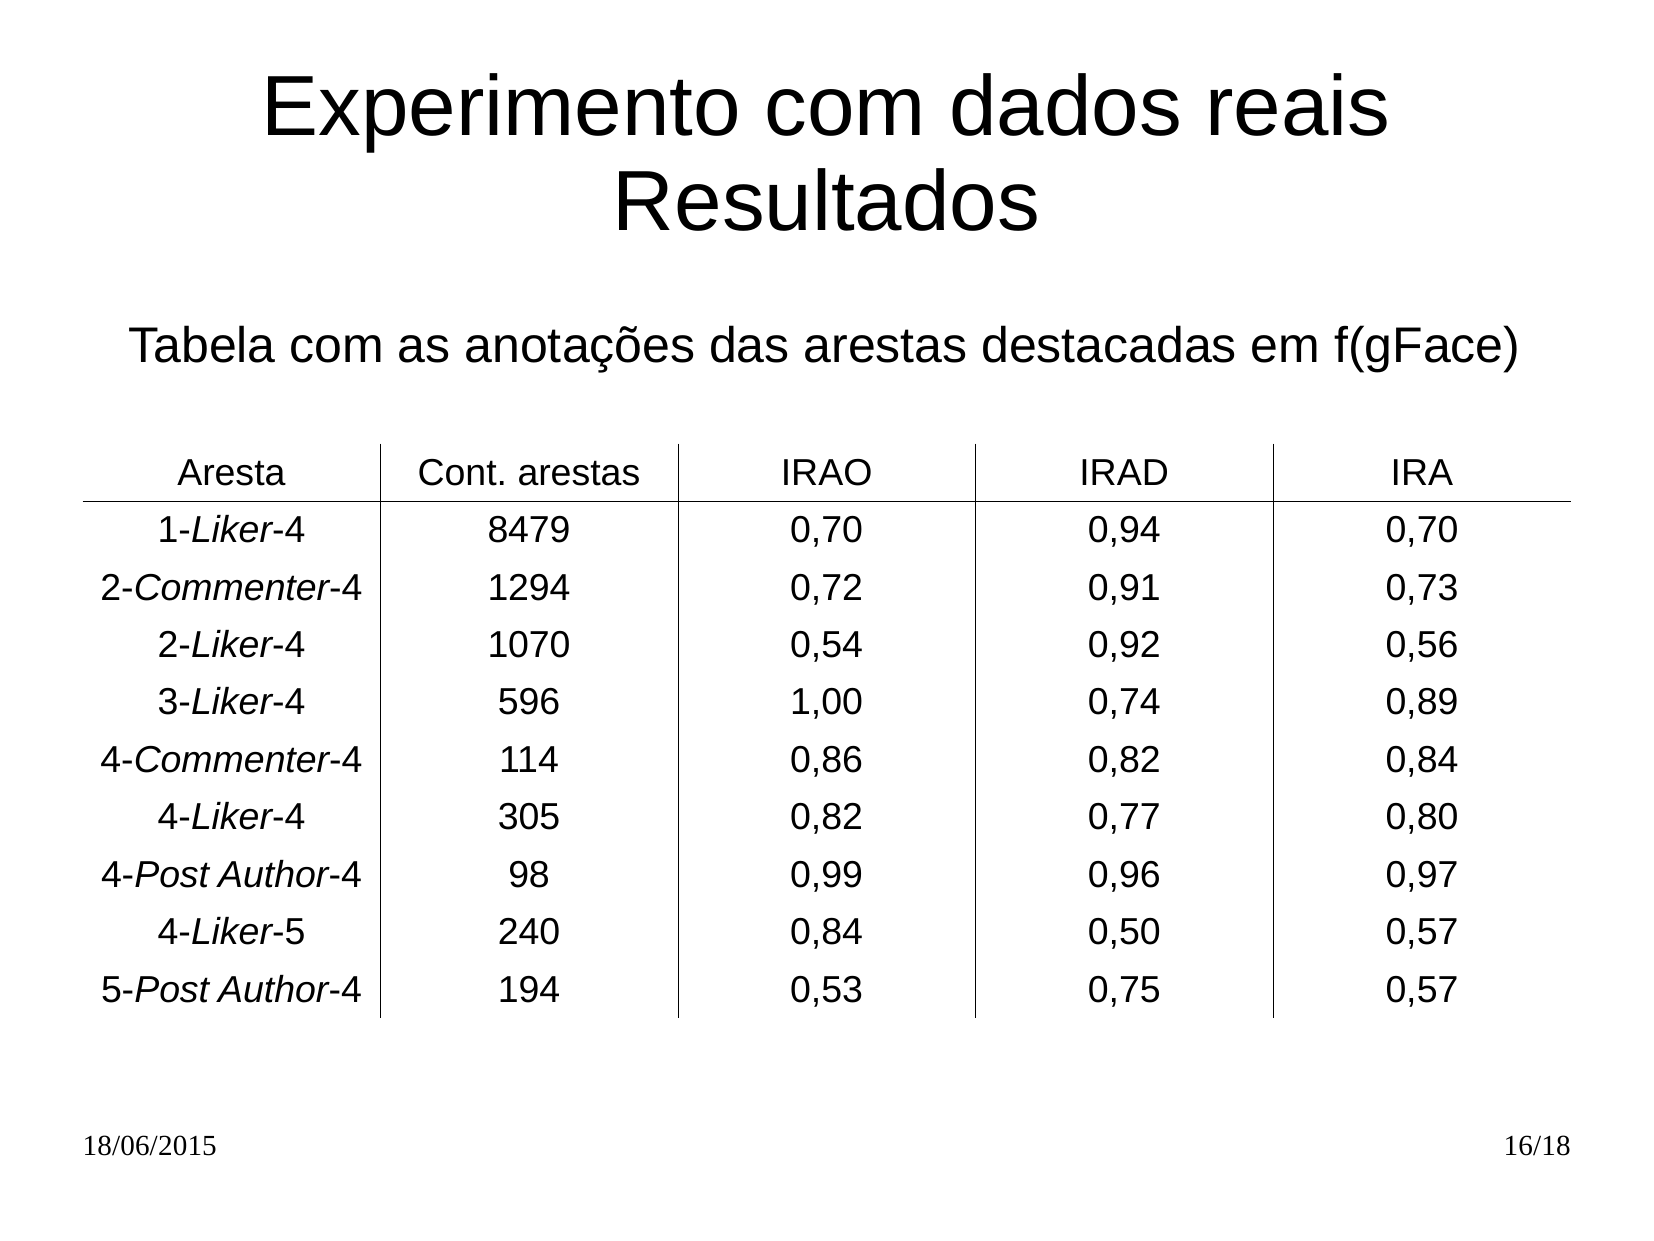

# Experimento com dados reais Resultados
Tabela com as anotações das arestas destacadas em f(gFace)
| Aresta | Cont. arestas | IRAO | IRAD | IRA |
| --- | --- | --- | --- | --- |
| 1-Liker-4 | 8479 | 0,70 | 0,94 | 0,70 |
| 2-Commenter-4 | 1294 | 0,72 | 0,91 | 0,73 |
| 2-Liker-4 | 1070 | 0,54 | 0,92 | 0,56 |
| 3-Liker-4 | 596 | 1,00 | 0,74 | 0,89 |
| 4-Commenter-4 | 114 | 0,86 | 0,82 | 0,84 |
| 4-Liker-4 | 305 | 0,82 | 0,77 | 0,80 |
| 4-Post Author-4 | 98 | 0,99 | 0,96 | 0,97 |
| 4-Liker-5 | 240 | 0,84 | 0,50 | 0,57 |
| 5-Post Author-4 | 194 | 0,53 | 0,75 | 0,57 |
18/06/2015
16